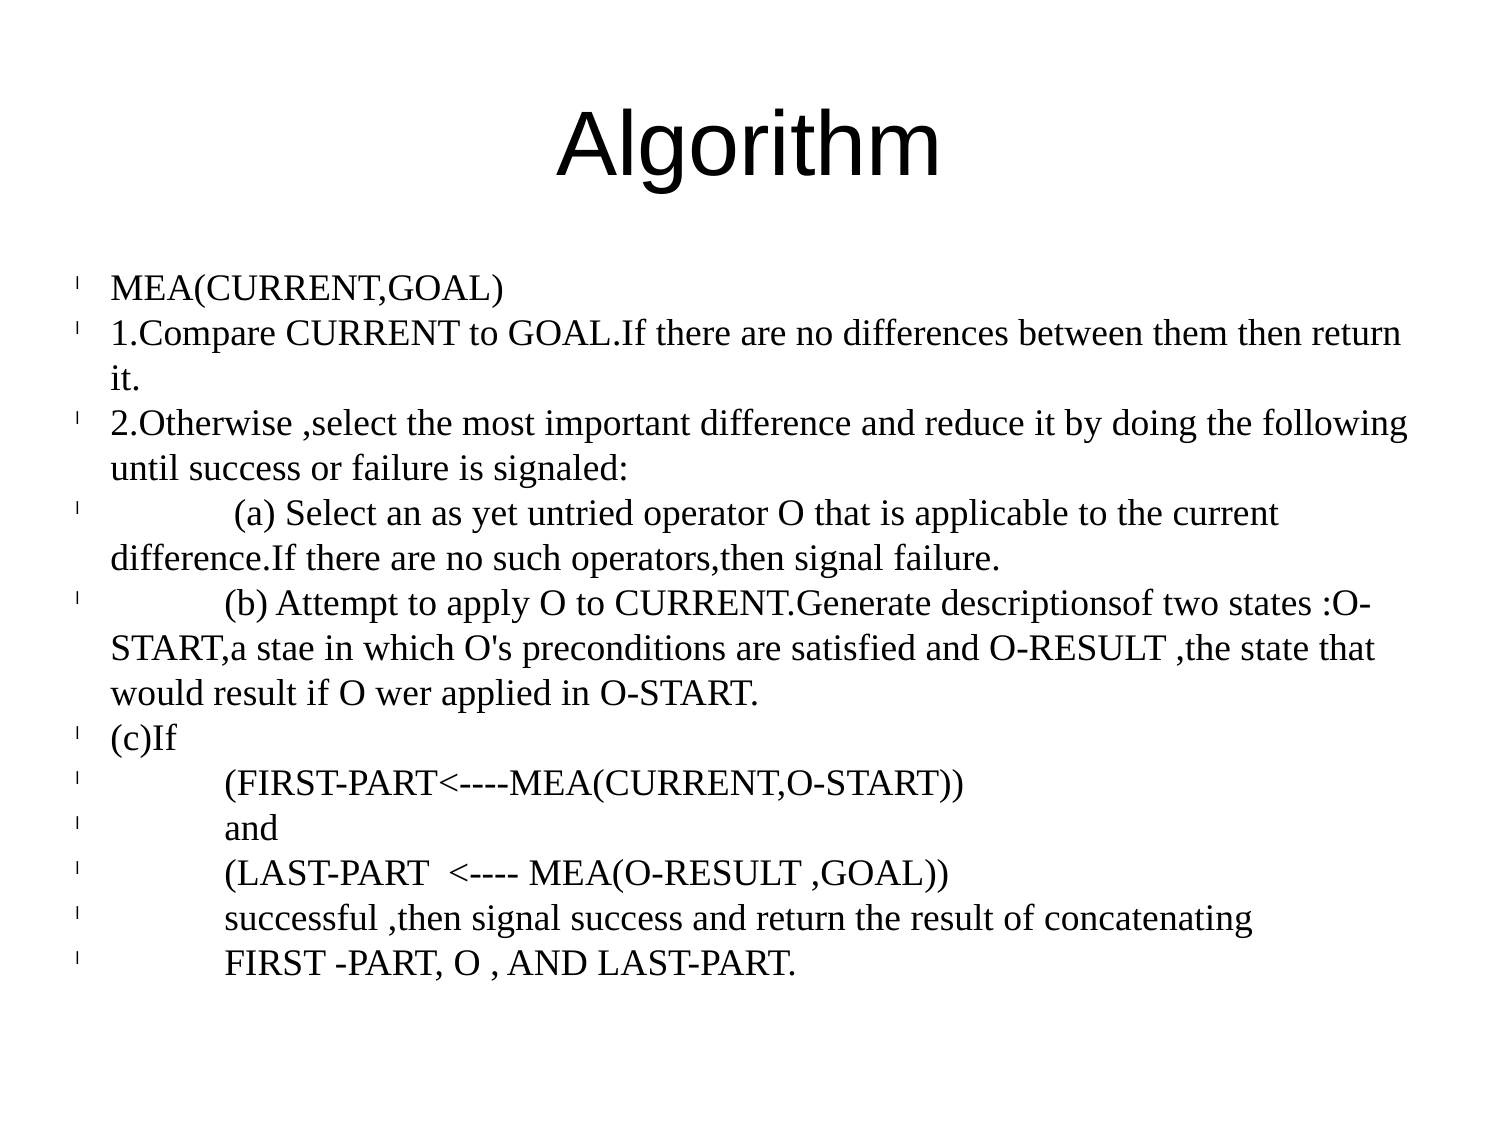

Algorithm
MEA(CURRENT,GOAL)
1.Compare CURRENT to GOAL.If there are no differences between them then return it.
2.Otherwise ,select the most important difference and reduce it by doing the following until success or failure is signaled:
 (a) Select an as yet untried operator O that is applicable to the current difference.If there are no such operators,then signal failure.
 (b) Attempt to apply O to CURRENT.Generate descriptionsof two states :O-START,a stae in which O's preconditions are satisfied and O-RESULT ,the state that would result if O wer applied in O-START.
(c)If
 (FIRST-PART<----MEA(CURRENT,O-START))
 and
 (LAST-PART <---- MEA(O-RESULT ,GOAL))
 successful ,then signal success and return the result of concatenating
 FIRST -PART, O , AND LAST-PART.